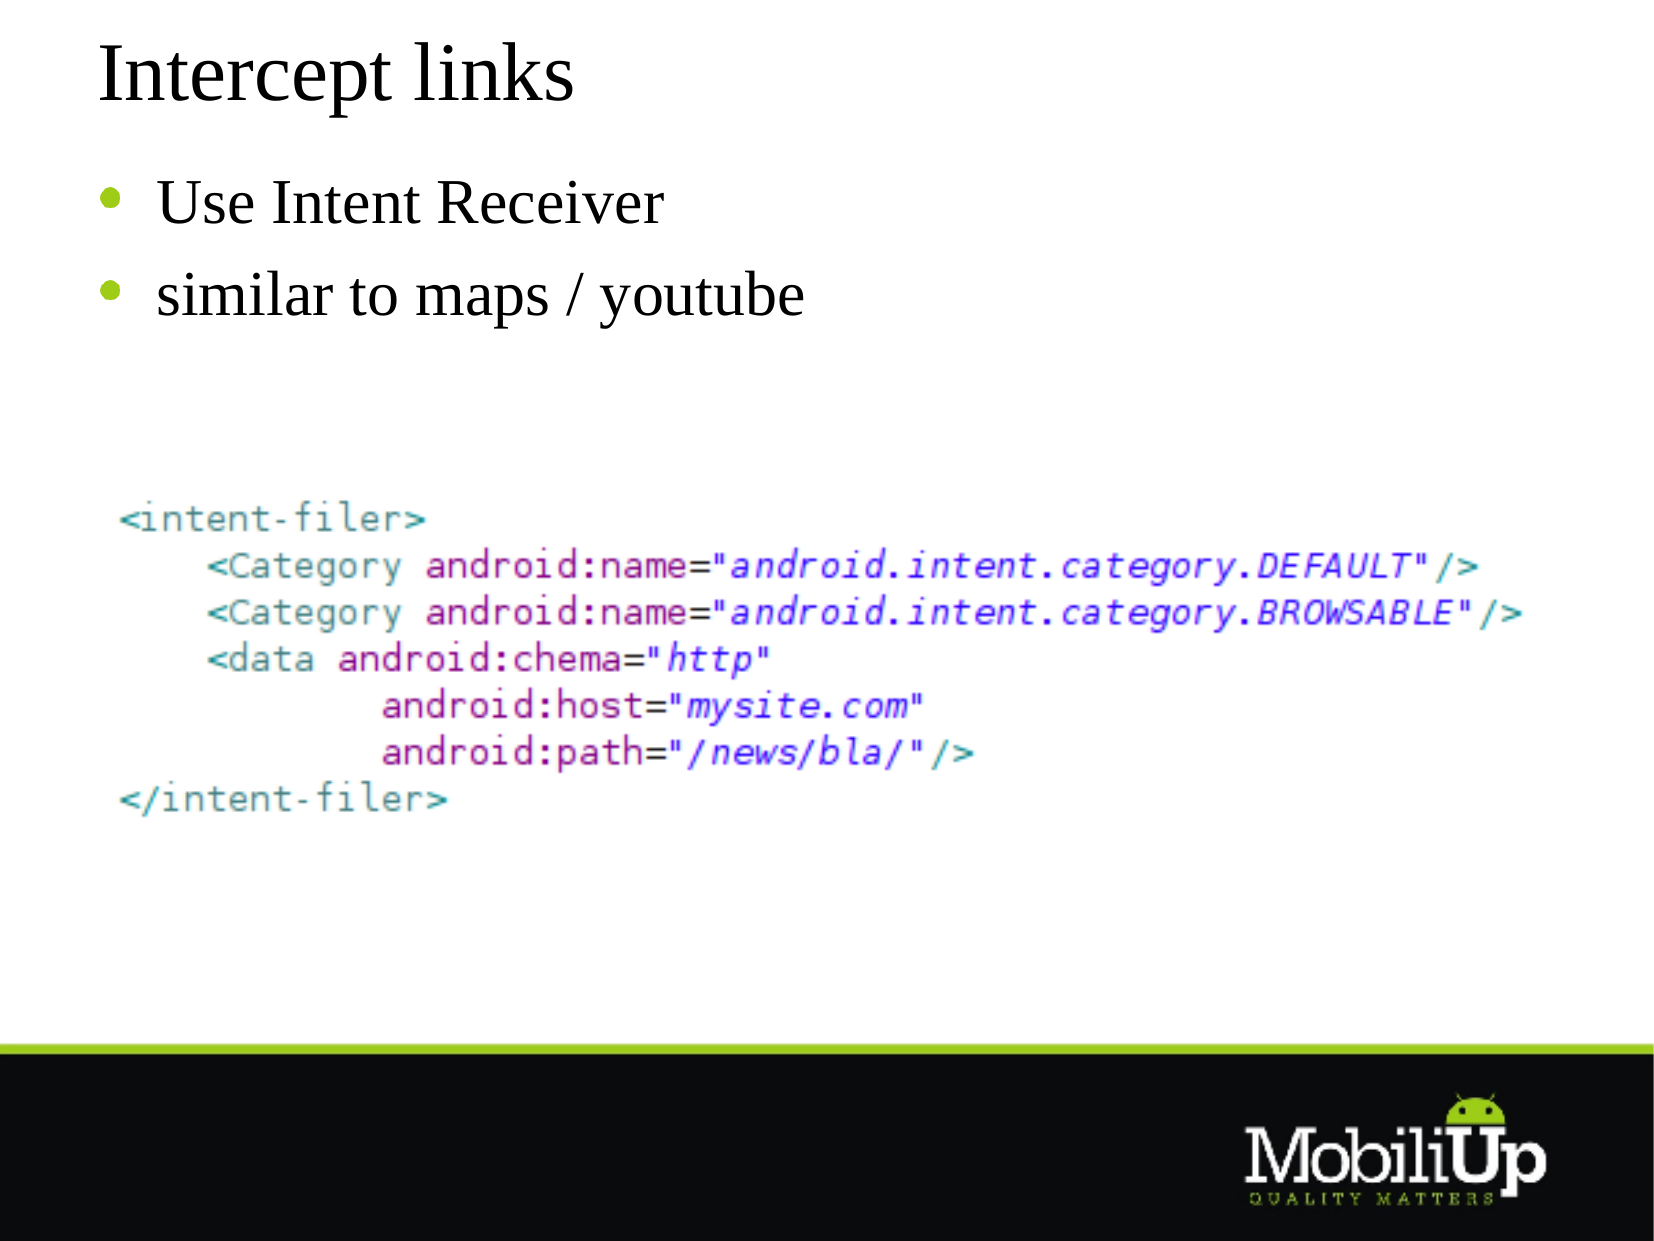

# Intercept links
Use Intent Receiver
similar to maps / youtube